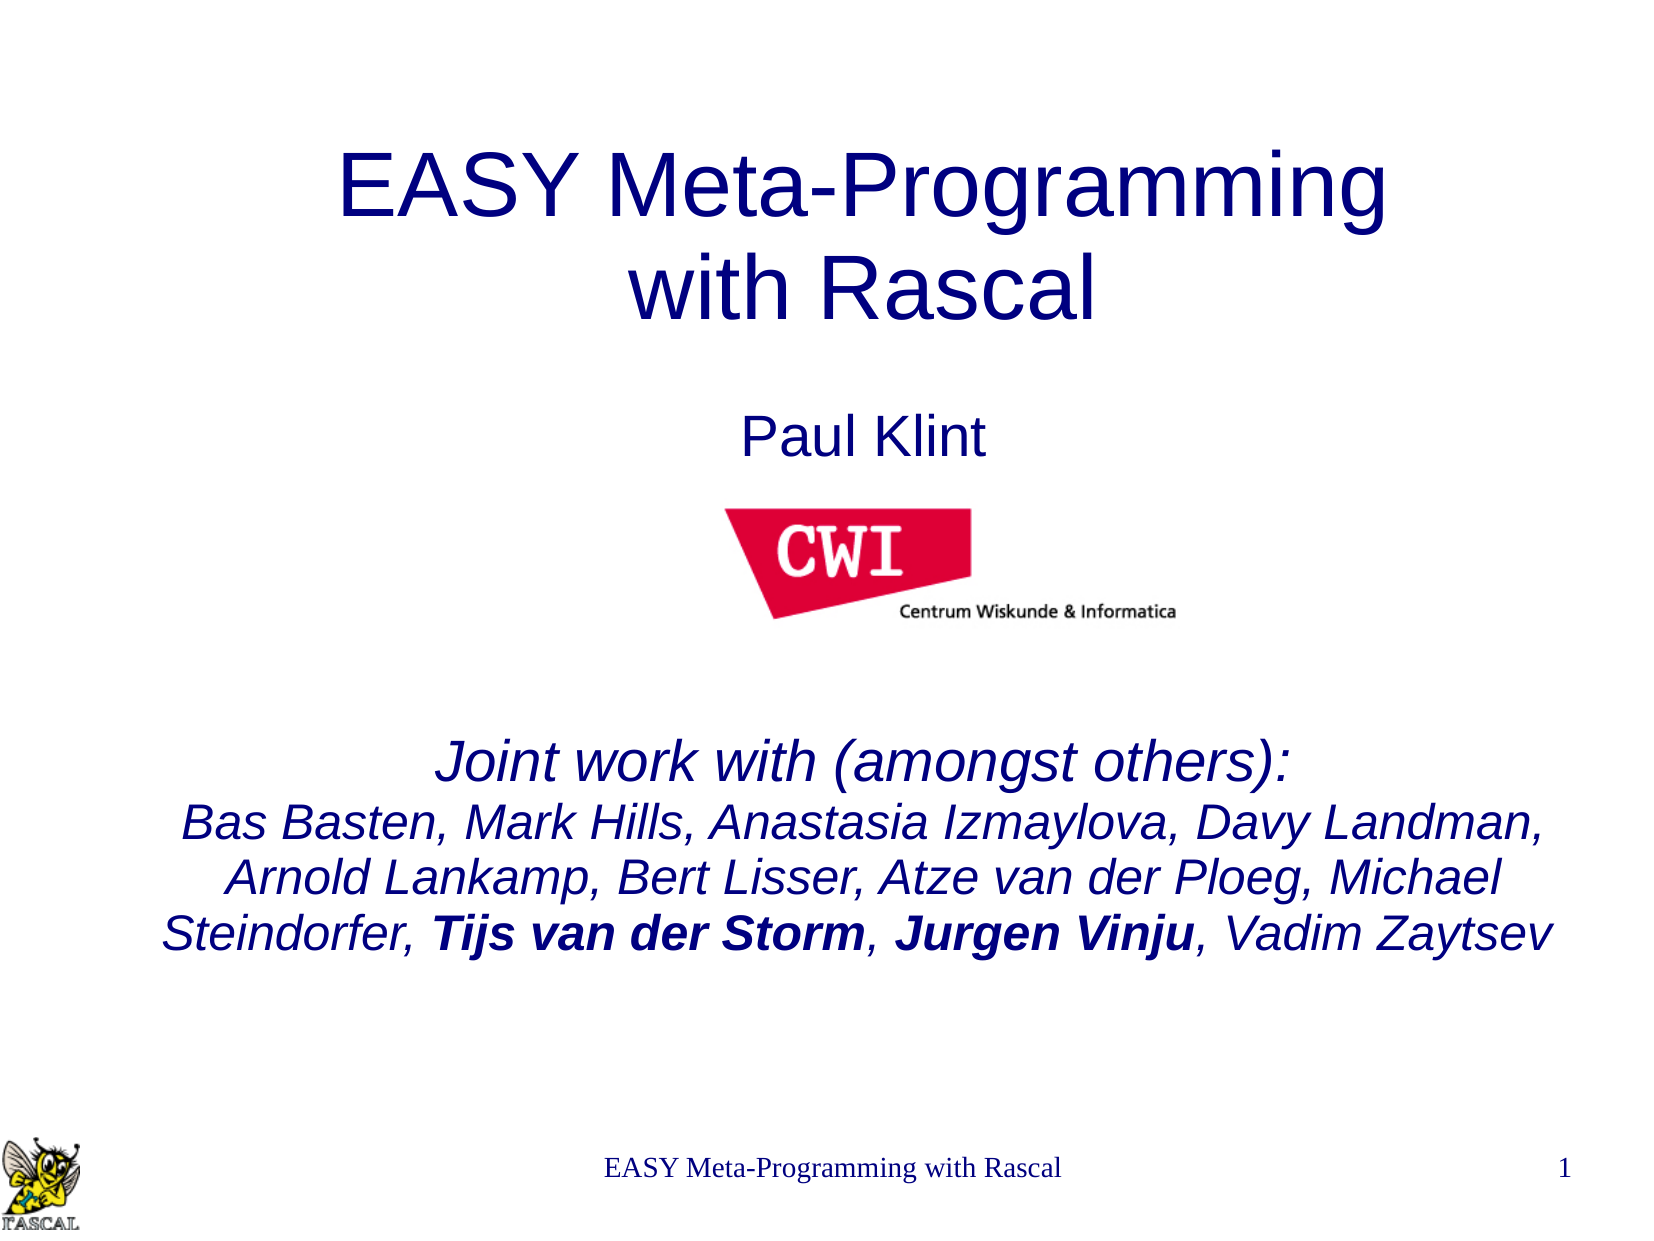

# EASY Meta-Programming with Rascal Paul Klint Joint work with (amongst others): Bas Basten, Mark Hills, Anastasia Izmaylova, Davy Landman, Arnold Lankamp, Bert Lisser, Atze van der Ploeg, Michael Steindorfer, Tijs van der Storm, Jurgen Vinju, Vadim Zaytsev
1